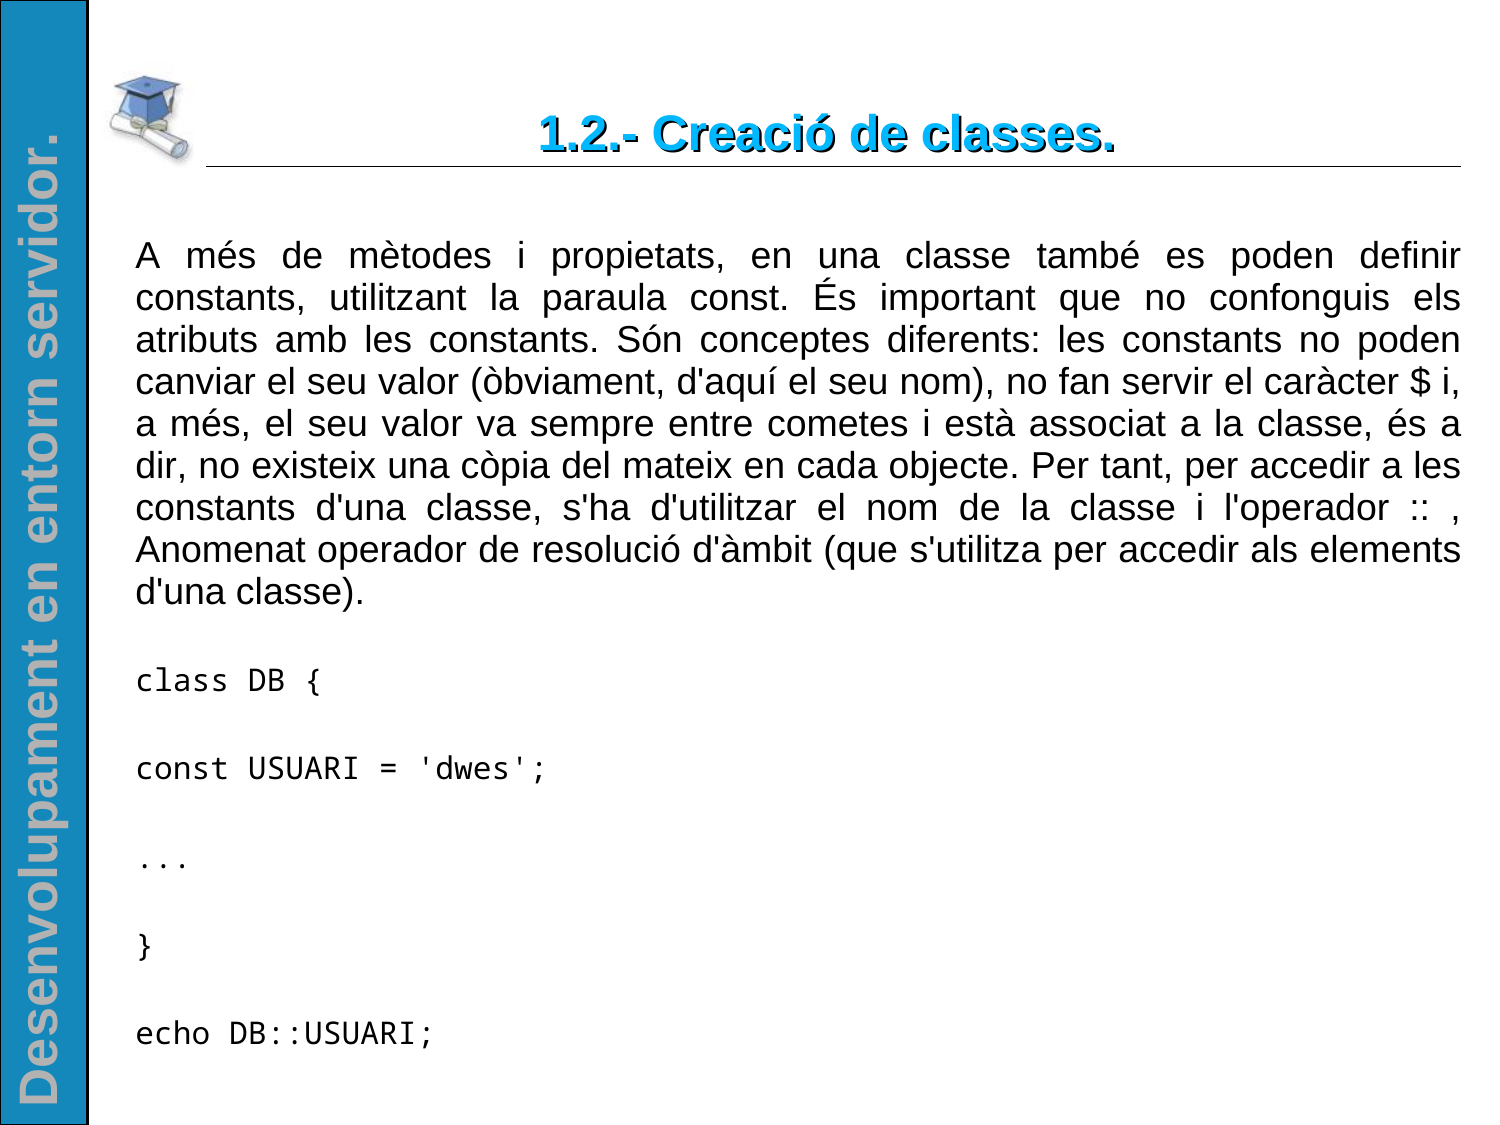

# 1.2.- Creació de classes.
A més de mètodes i propietats, en una classe també es poden definir constants, utilitzant la paraula const. És important que no confonguis els atributs amb les constants. Són conceptes diferents: les constants no poden canviar el seu valor (òbviament, d'aquí el seu nom), no fan servir el caràcter $ i, a més, el seu valor va sempre entre cometes i està associat a la classe, és a dir, no existeix una còpia del mateix en cada objecte. Per tant, per accedir a les constants d'una classe, s'ha d'utilitzar el nom de la classe i l'operador :: , Anomenat operador de resolució d'àmbit (que s'utilitza per accedir als elements d'una classe).
class DB {
const USUARI = 'dwes';
...
}
echo DB::USUARI;